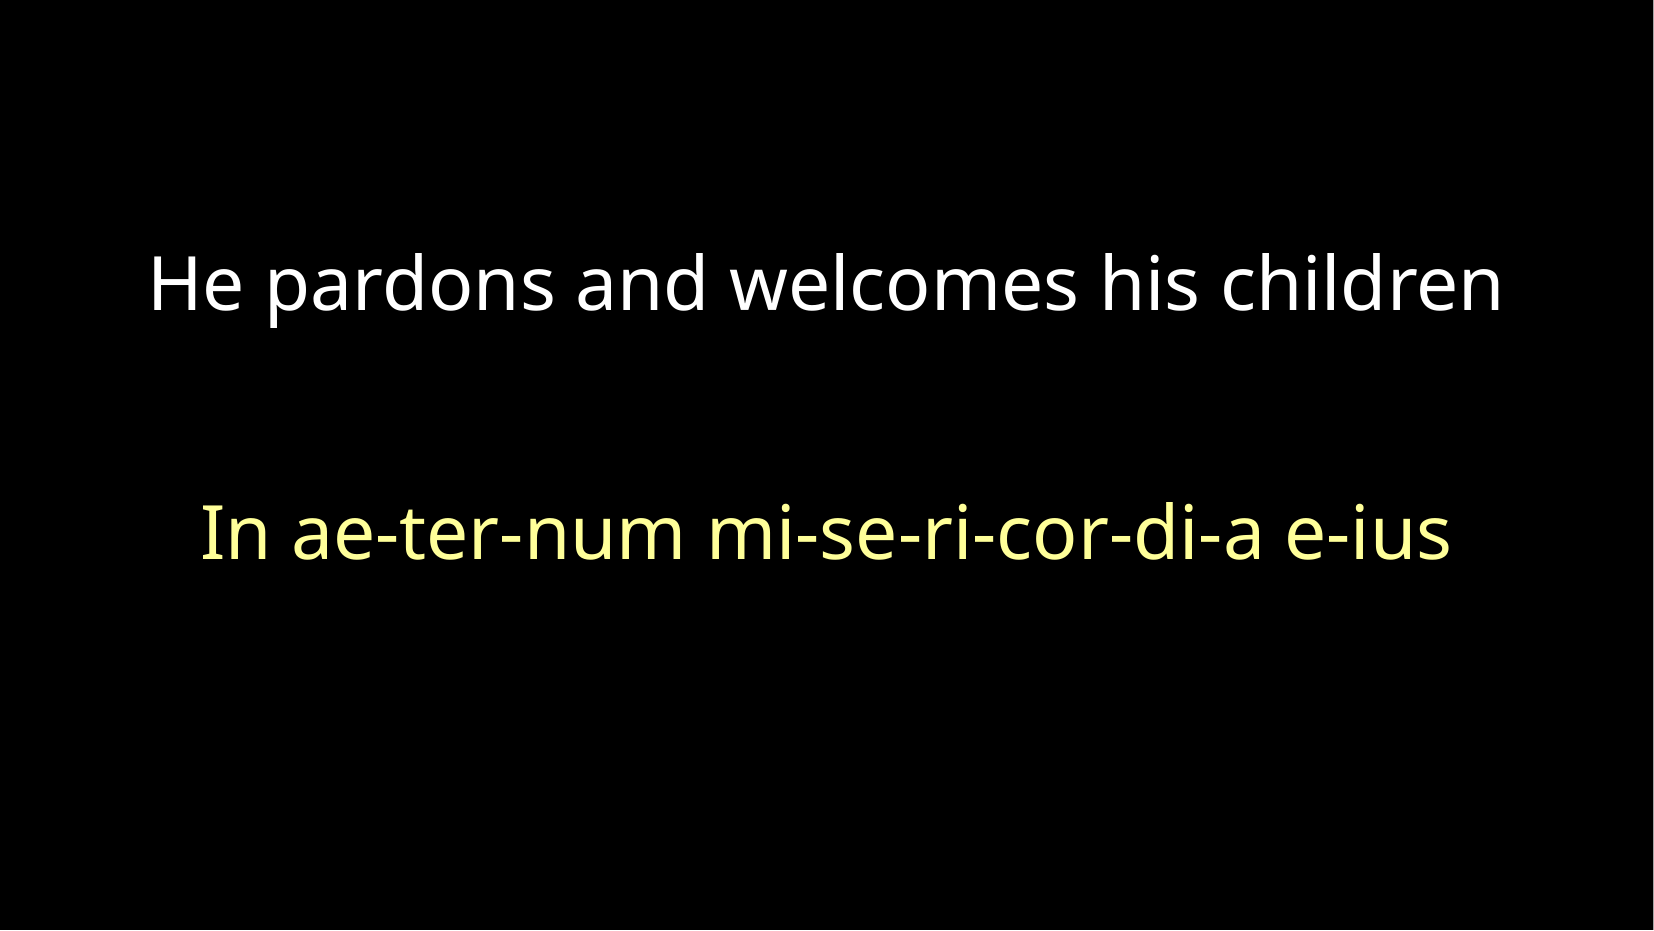

#
He pardons and welcomes his children
In ae-ter-num mi-se-ri-cor-di-a e-ius